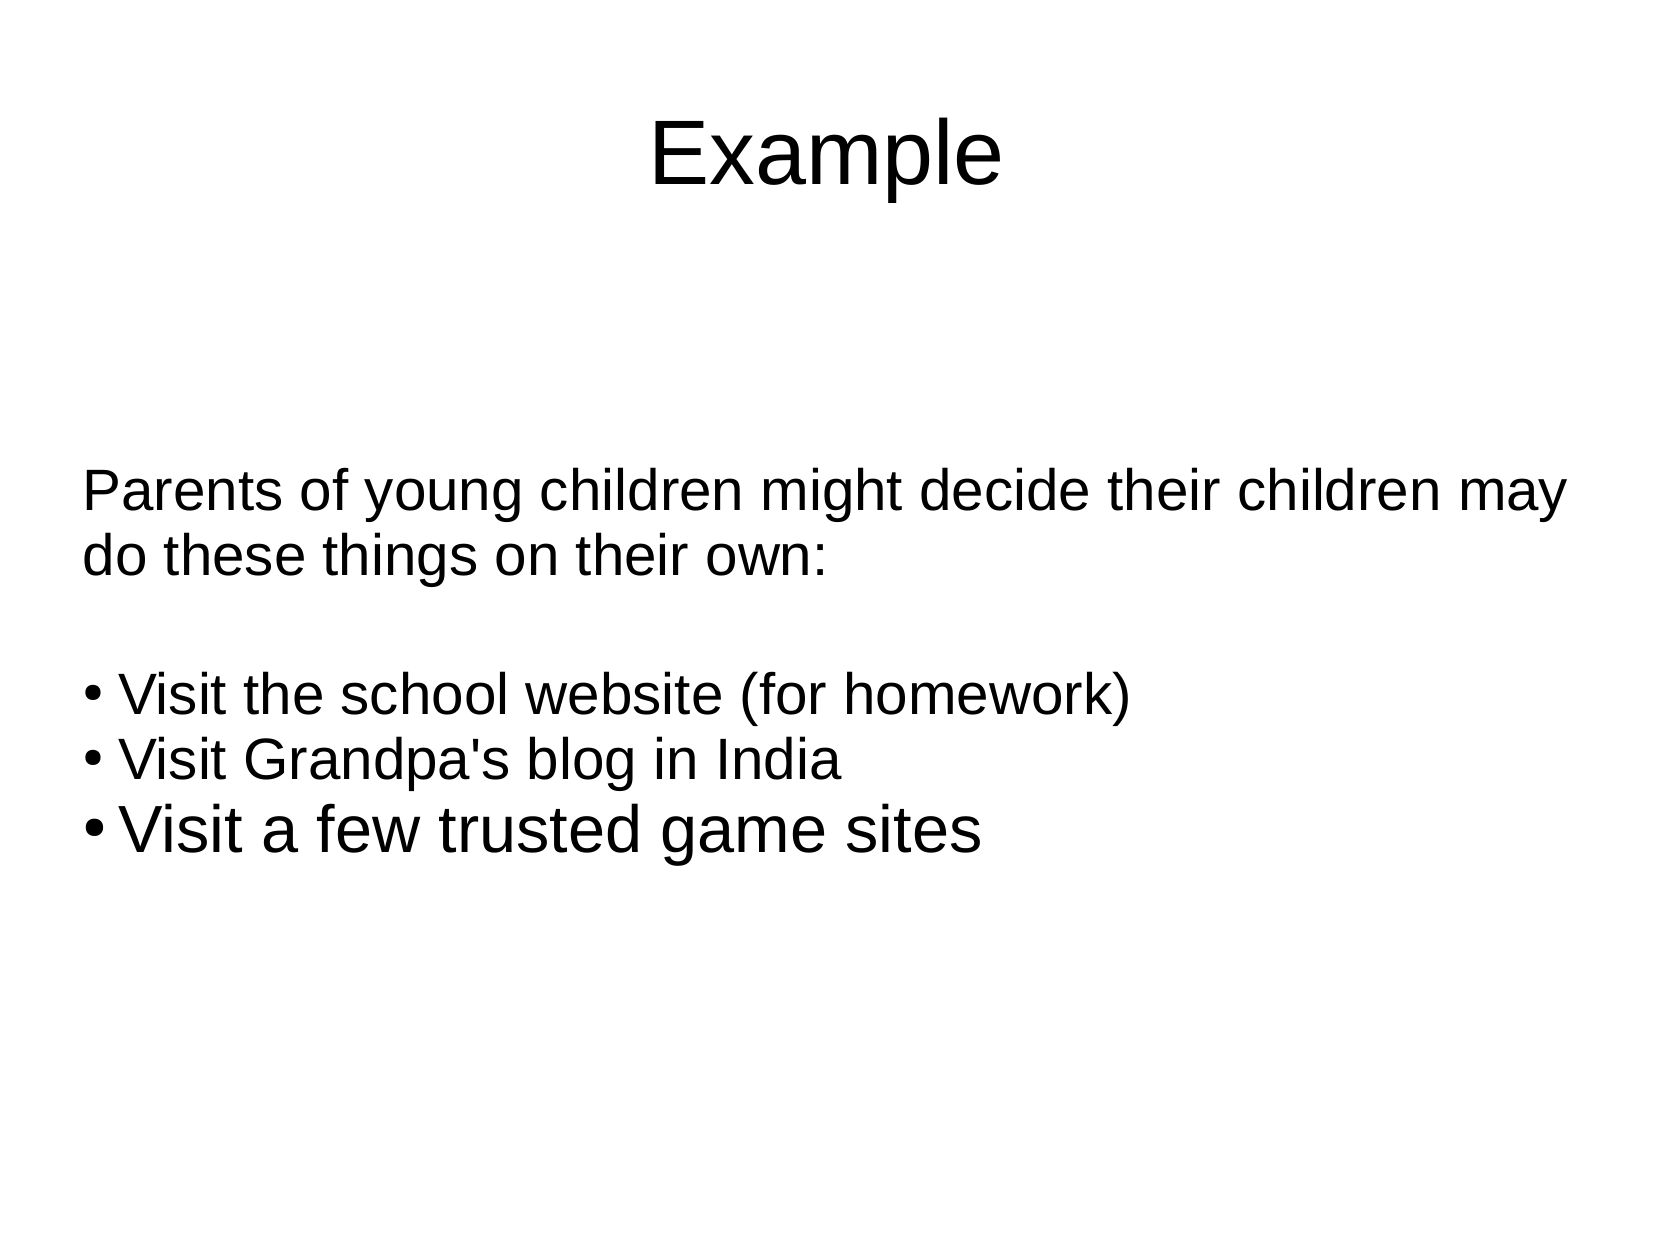

# Example
Parents of young children might decide their children may do these things on their own:
Visit the school website (for homework)
Visit Grandpa's blog in India
Visit a few trusted game sites